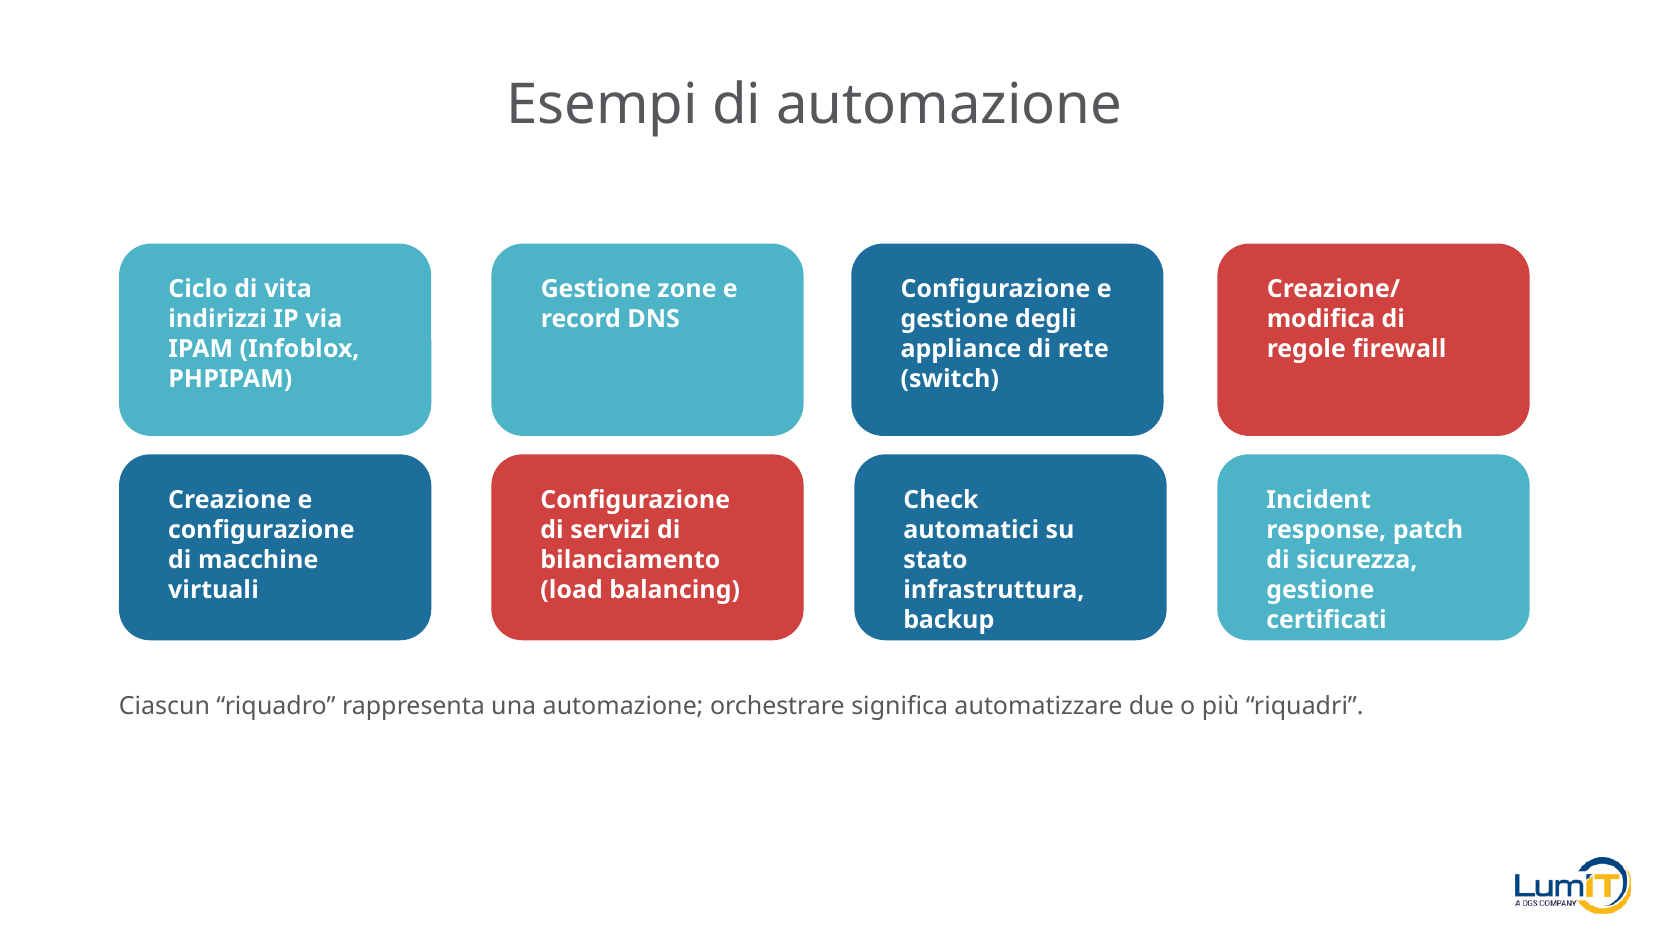

Esempi di automazione
Ciclo di vita indirizzi IP via IPAM (Infoblox, PHPIPAM)
Gestione zone e record DNS
Configurazione e gestione degli appliance di rete (switch)
Creazione/modifica di regole firewall
Creazione e configurazione di macchine virtuali
Configurazione di servizi di bilanciamento (load balancing)
Check automatici su stato infrastruttura, backup
Incident response, patch di sicurezza, gestione certificati
Ciascun “riquadro” rappresenta una automazione; orchestrare significa automatizzare due o più “riquadri”.